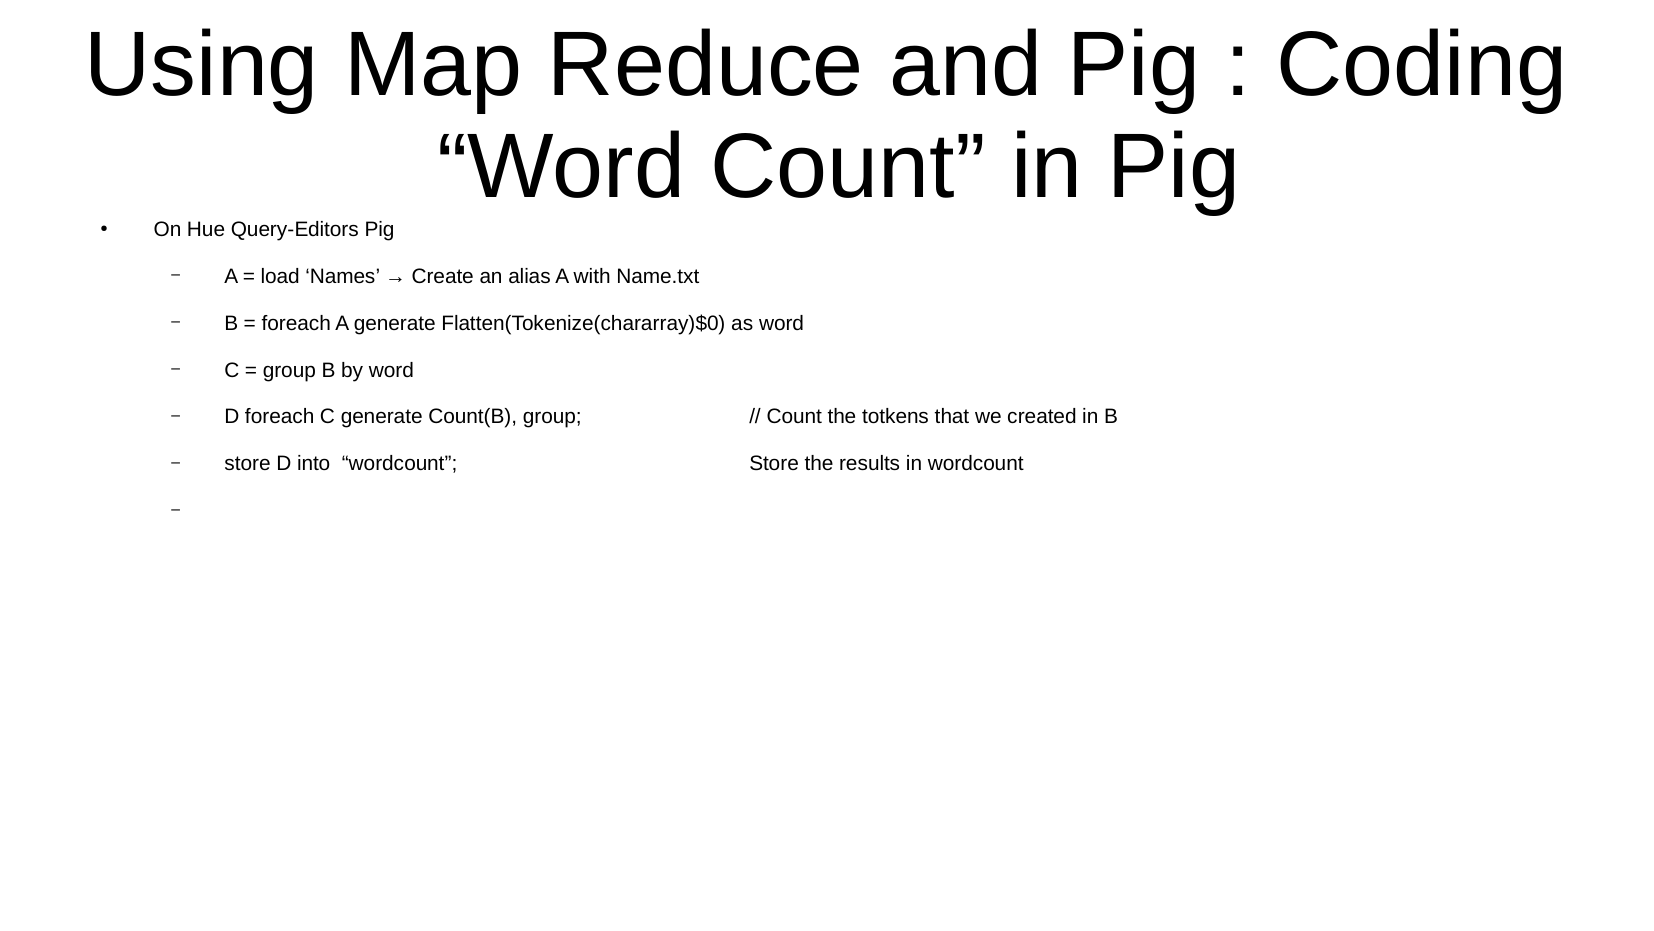

# Using Map Reduce and Pig : Coding “Word Count” in Pig
On Hue Query-Editors Pig
A = load ‘Names’ → Create an alias A with Name.txt
B = foreach A generate Flatten(Tokenize(chararray)$0) as word
C = group B by word
D foreach C generate Count(B), group;			// Count the totkens that we created in B
store D into “wordcount”;				Store the results in wordcount